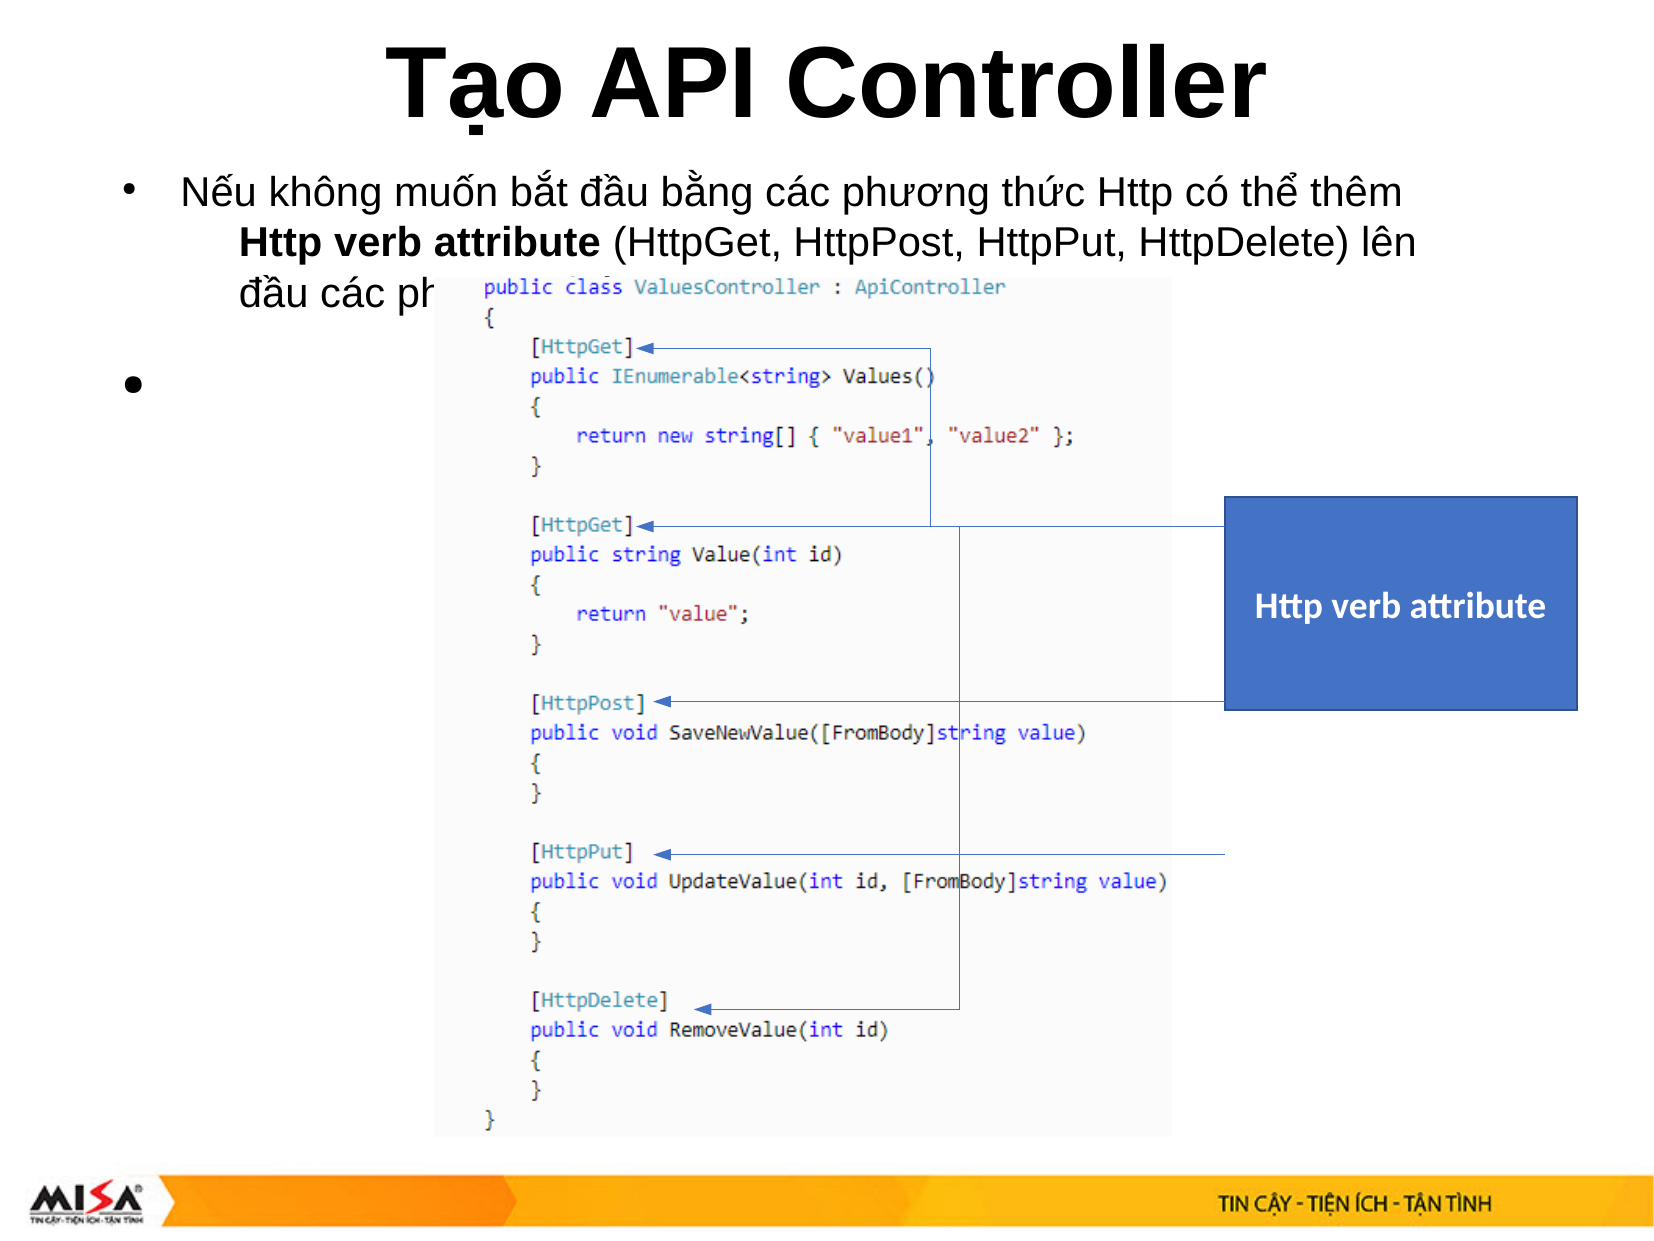

# Tạo API Controller
Nếu không muốn bắt đầu bằng các phương thức Http có thể thêm Http verb attribute (HttpGet, HttpPost, HttpPut, HttpDelete) lên đầu các phương thức
Http verb attribute